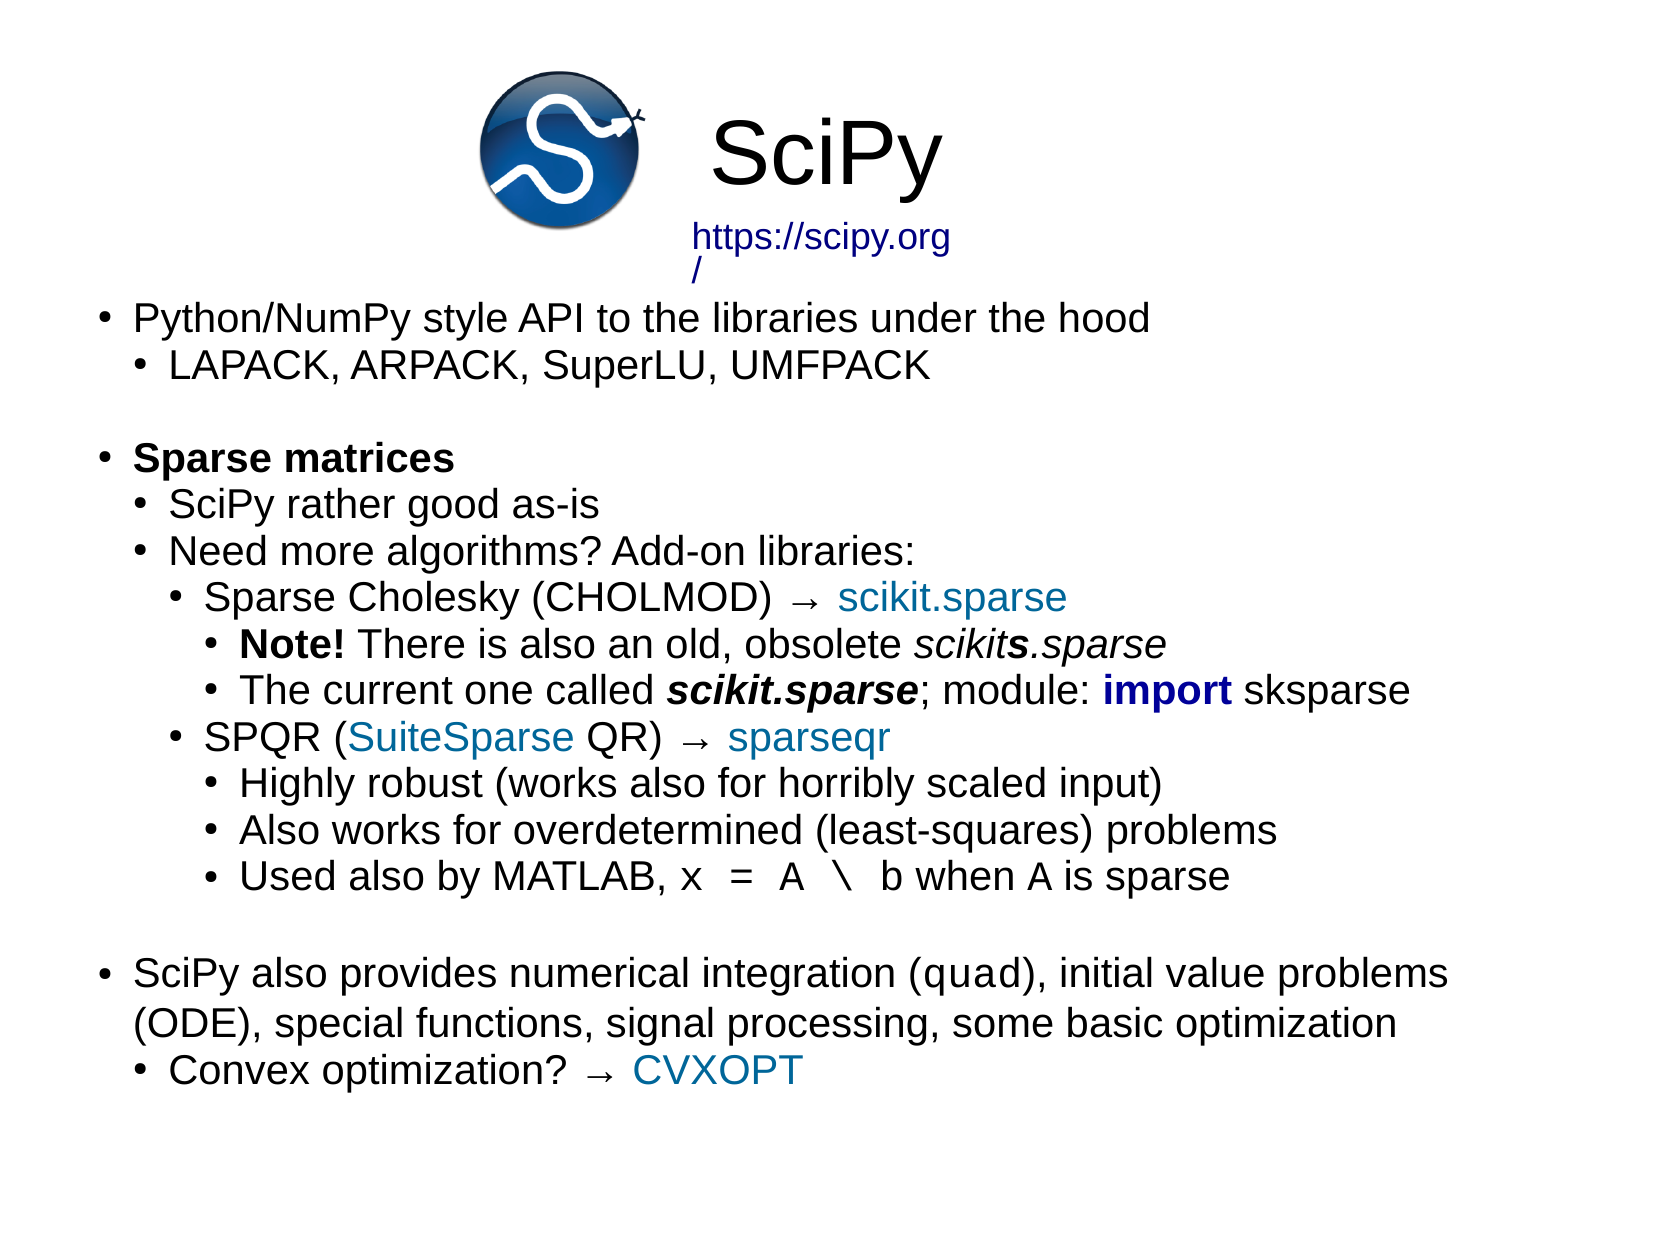

# SciPy
https://scipy.org/
Python/NumPy style API to the libraries under the hood
LAPACK, ARPACK, SuperLU, UMFPACK
Sparse matrices
SciPy rather good as-is
Need more algorithms? Add-on libraries:
Sparse Cholesky (CHOLMOD) → scikit.sparse
Note! There is also an old, obsolete scikits.sparse
The current one called scikit.sparse; module: import sksparse
SPQR (SuiteSparse QR) → sparseqr
Highly robust (works also for horribly scaled input)
Also works for overdetermined (least-squares) problems
Used also by MATLAB, x = A \ b when A is sparse
SciPy also provides numerical integration (quad), initial value problems (ODE), special functions, signal processing, some basic optimization
Convex optimization? → CVXOPT